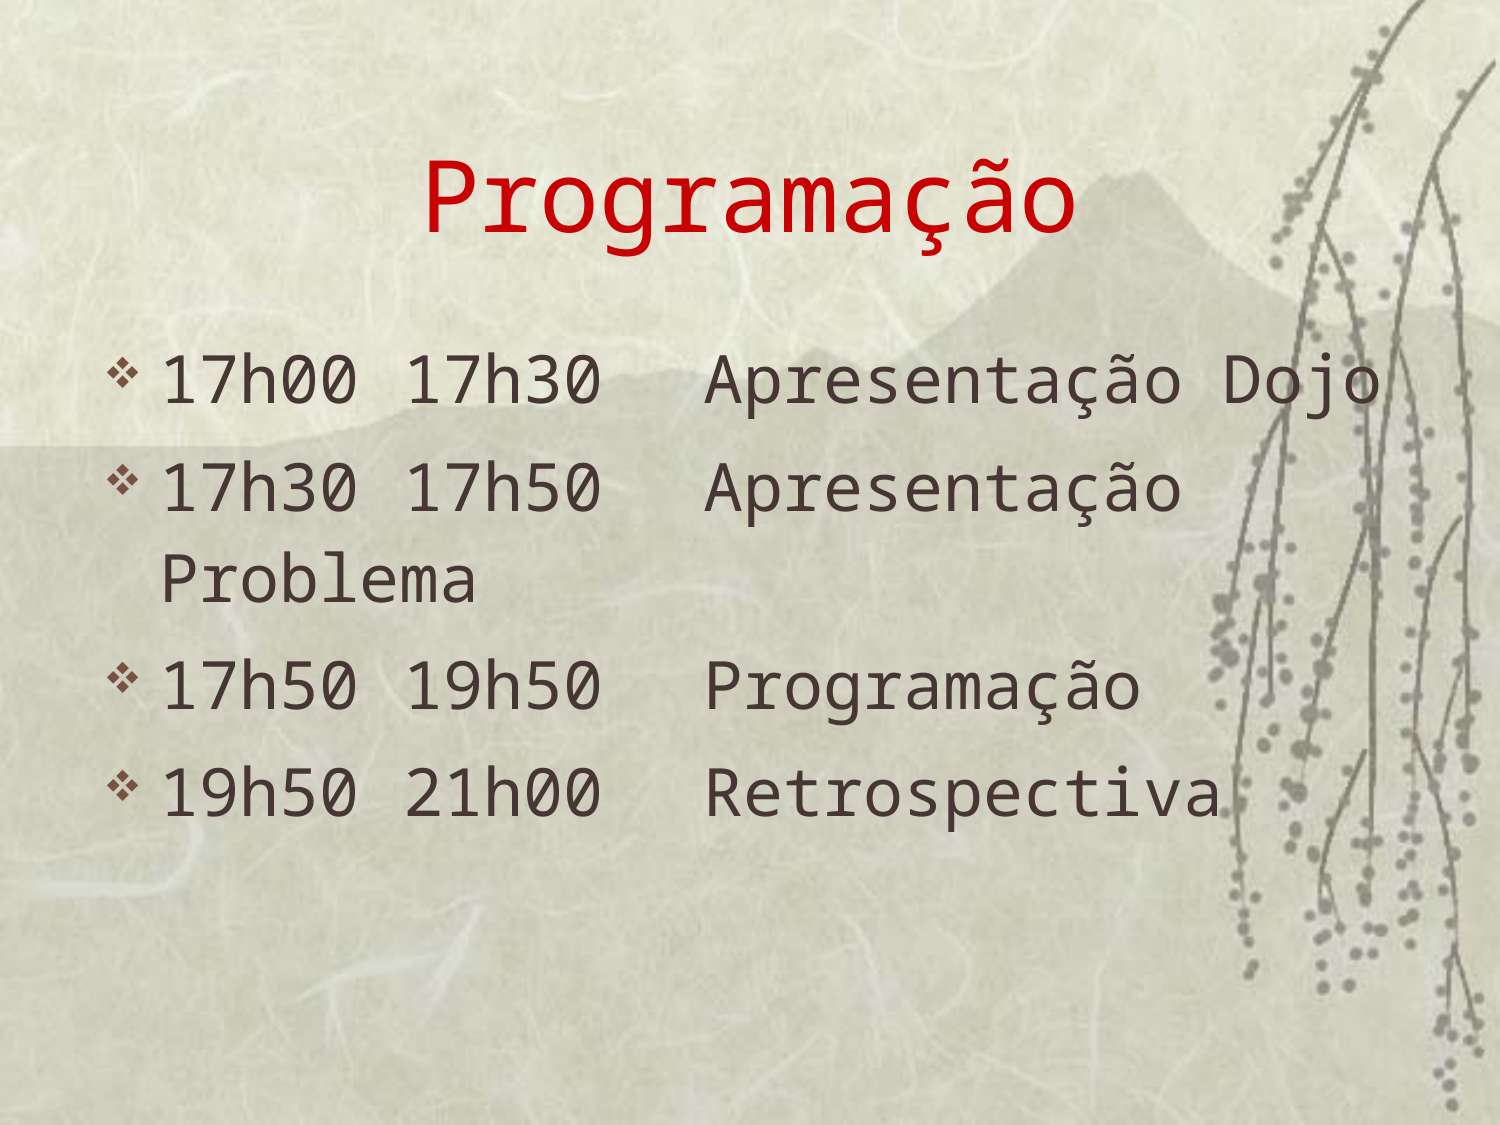

# Programação
17h00	17h30 	Apresentação Dojo
17h30	17h50 	Apresentação Problema
17h50	19h50 	Programação
19h50	21h00 	Retrospectiva